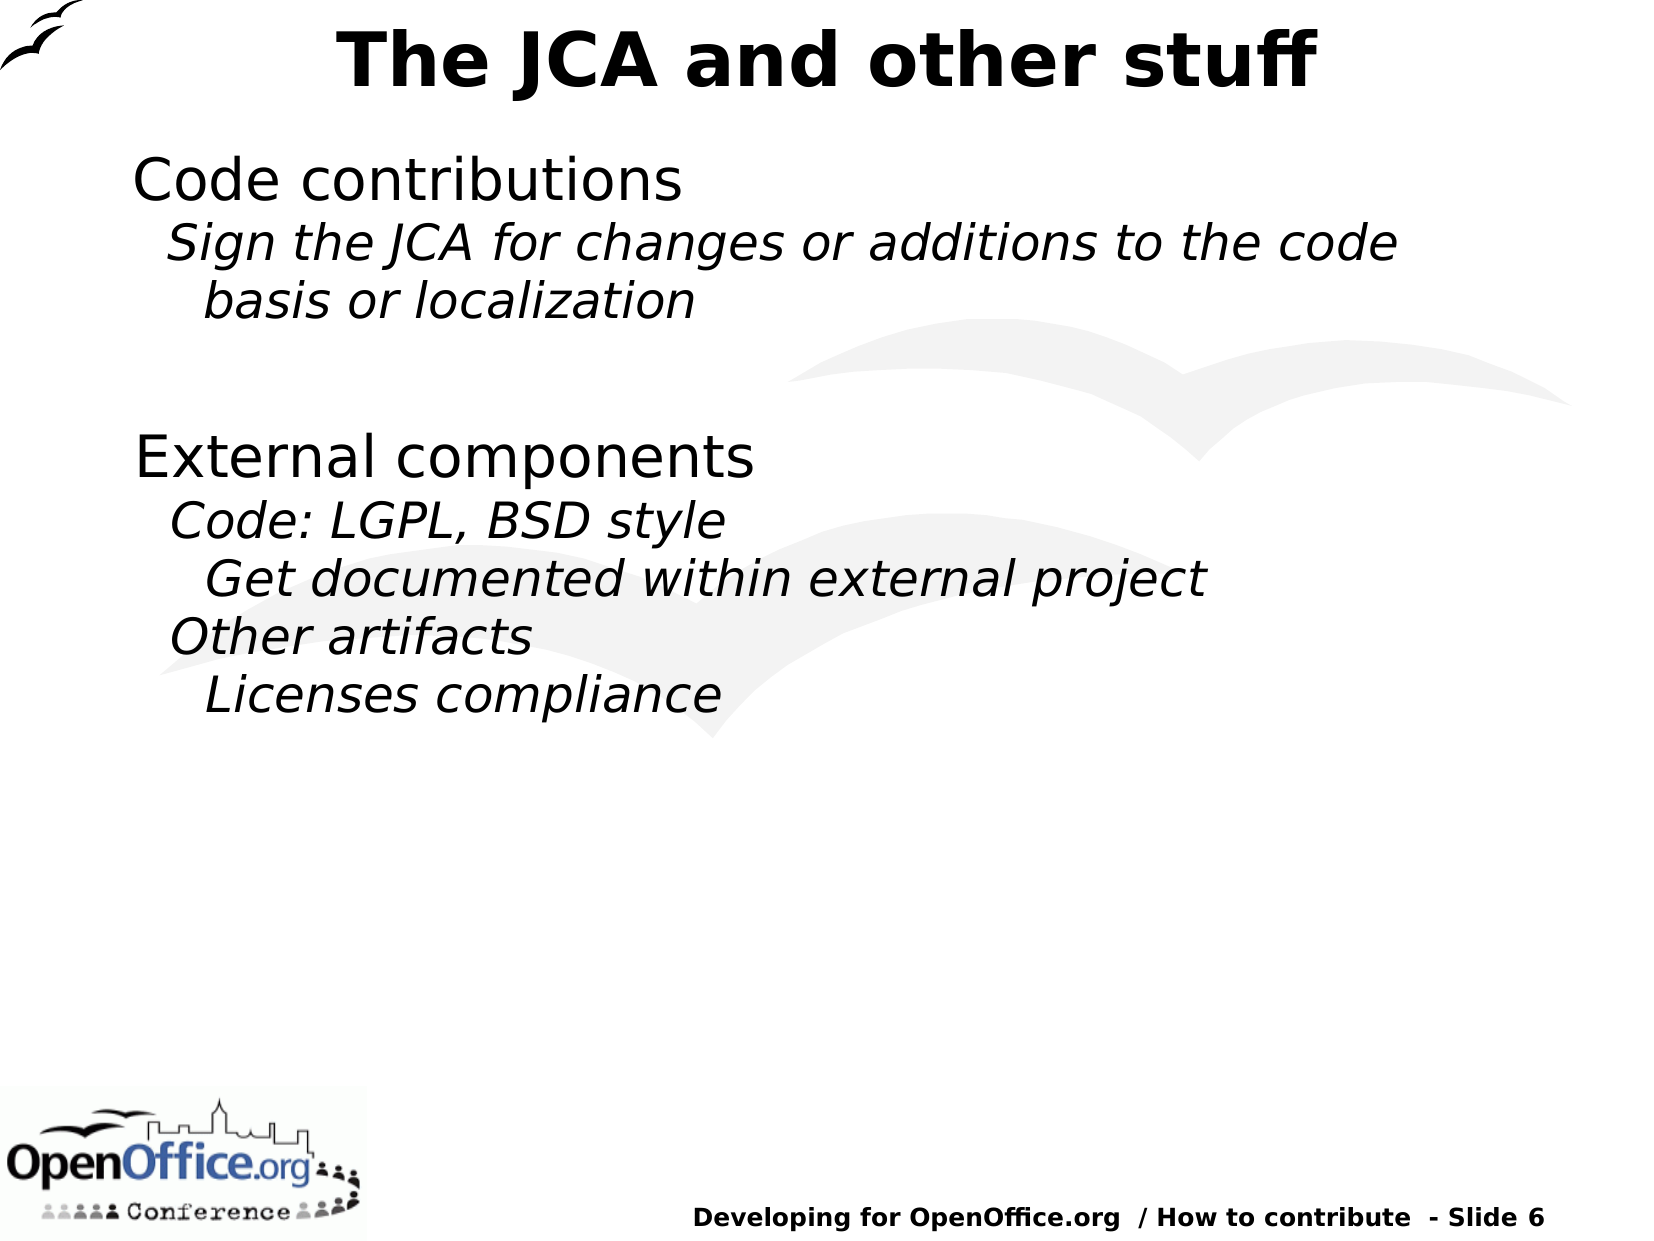

# The JCA and other stuff
Code contributions
Sign the JCA for changes or additions to the code basis or localization
External components
Code: LGPL, BSD style
Get documented within external project
Other artifacts
Licenses compliance